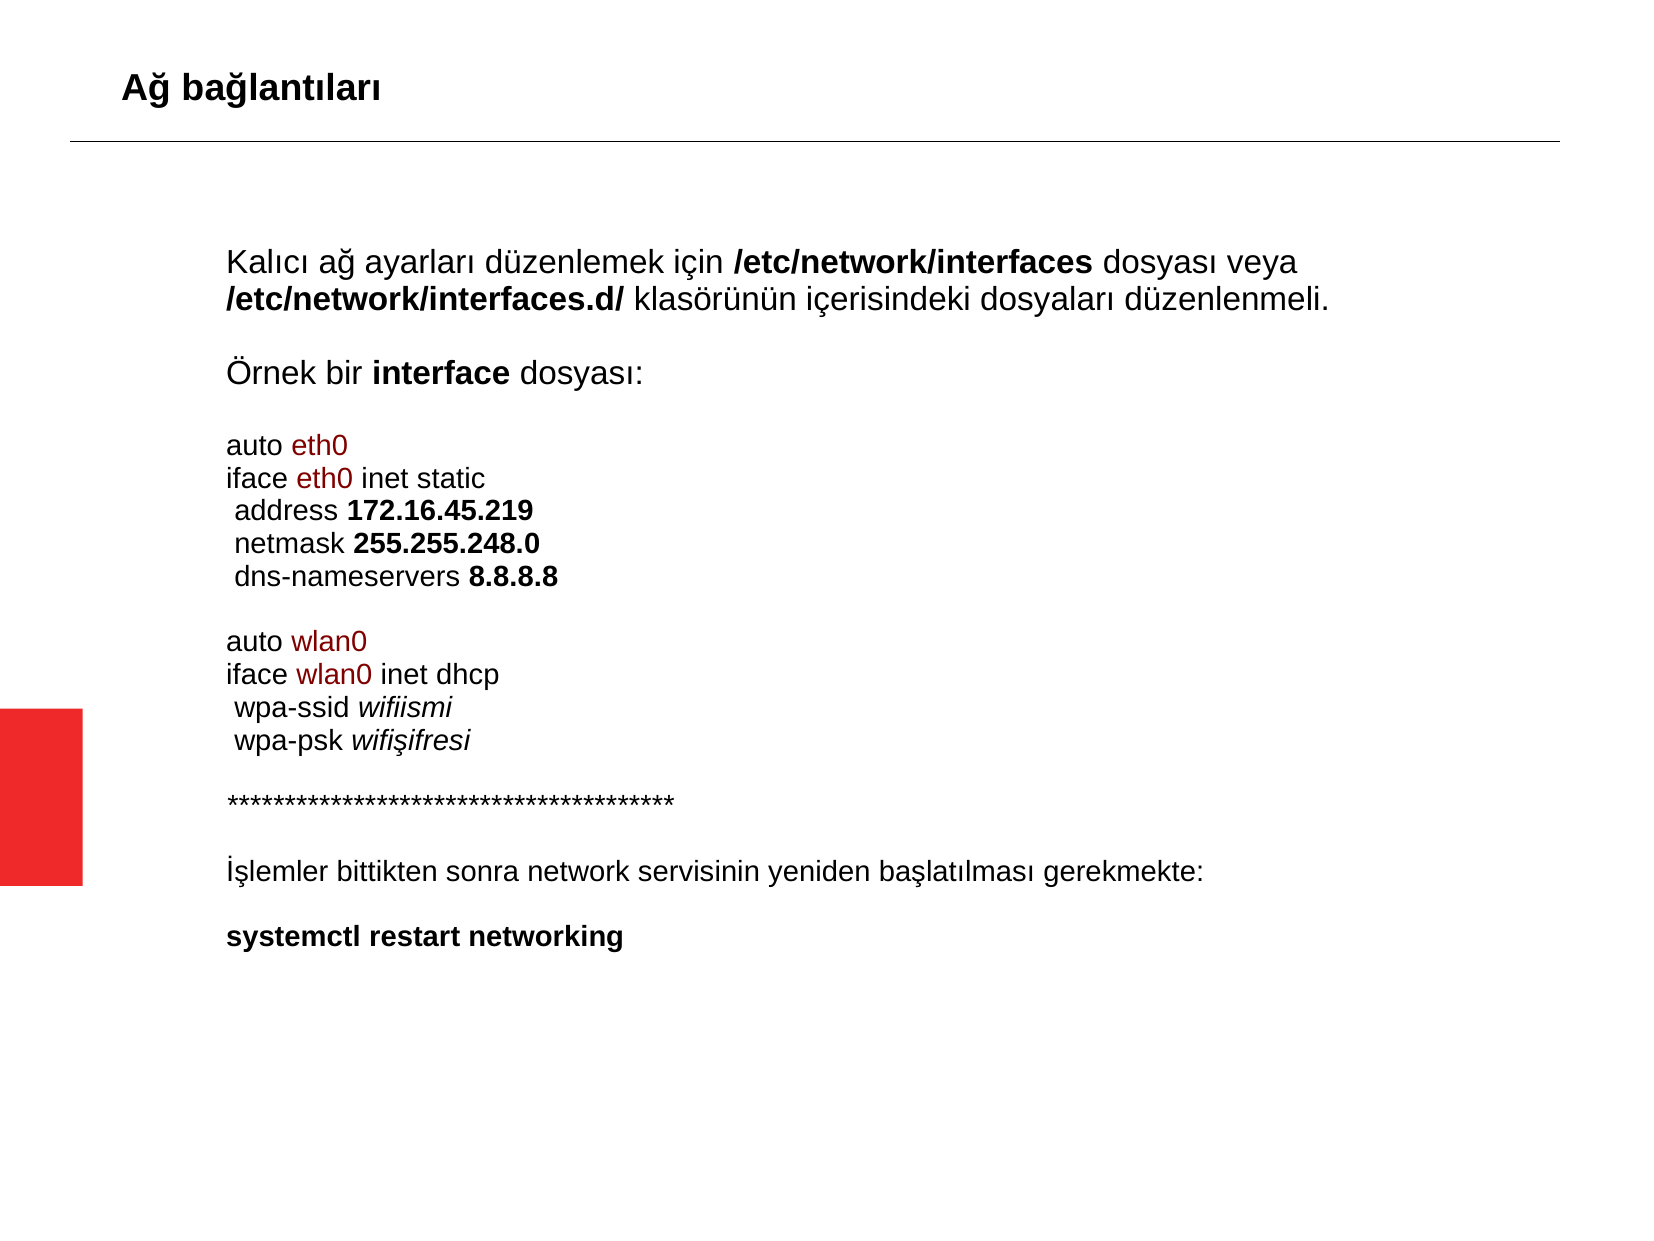

Ağ bağlantıları
Kalıcı ağ ayarları düzenlemek için /etc/network/interfaces dosyası veya /etc/network/interfaces.d/ klasörünün içerisindeki dosyaları düzenlenmeli.
Örnek bir interface dosyası:
auto eth0
iface eth0 inet static
 address 172.16.45.219
 netmask 255.255.248.0
 dns-nameservers 8.8.8.8
auto wlan0
iface wlan0 inet dhcp
 wpa-ssid wifiismi
 wpa-psk wifişifresi
***************************************
İşlemler bittikten sonra network servisinin yeniden başlatılması gerekmekte:
systemctl restart networking